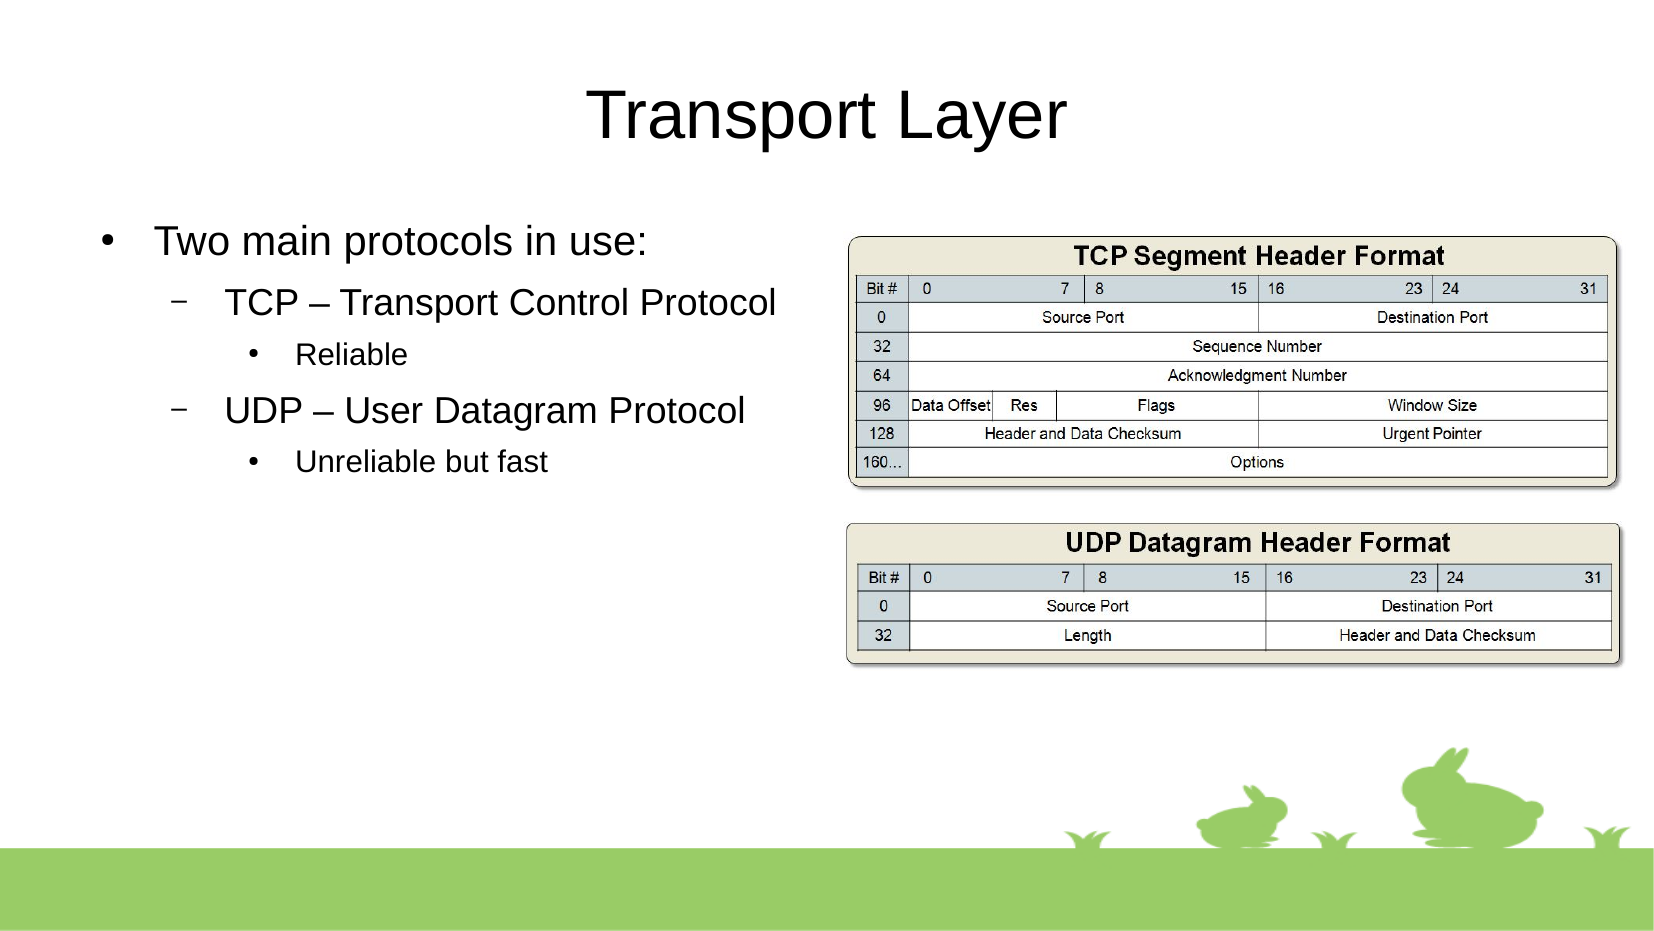

# Transport Layer
Two main protocols in use:
TCP – Transport Control Protocol
Reliable
UDP – User Datagram Protocol
Unreliable but fast